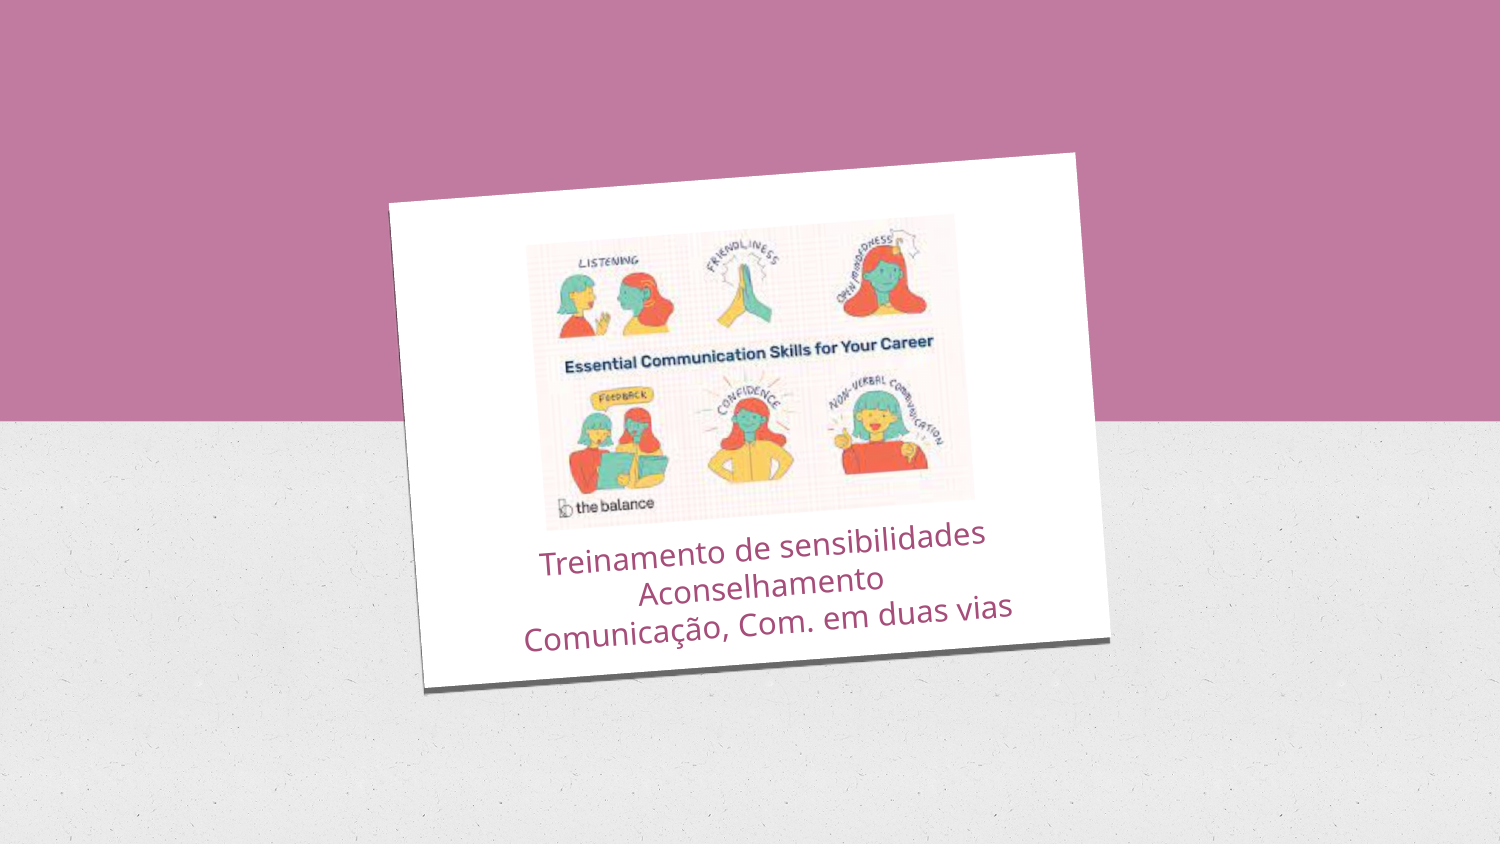

Treinamento de sensibilidades
Aconselhamento
Comunicação, Com. em duas vias